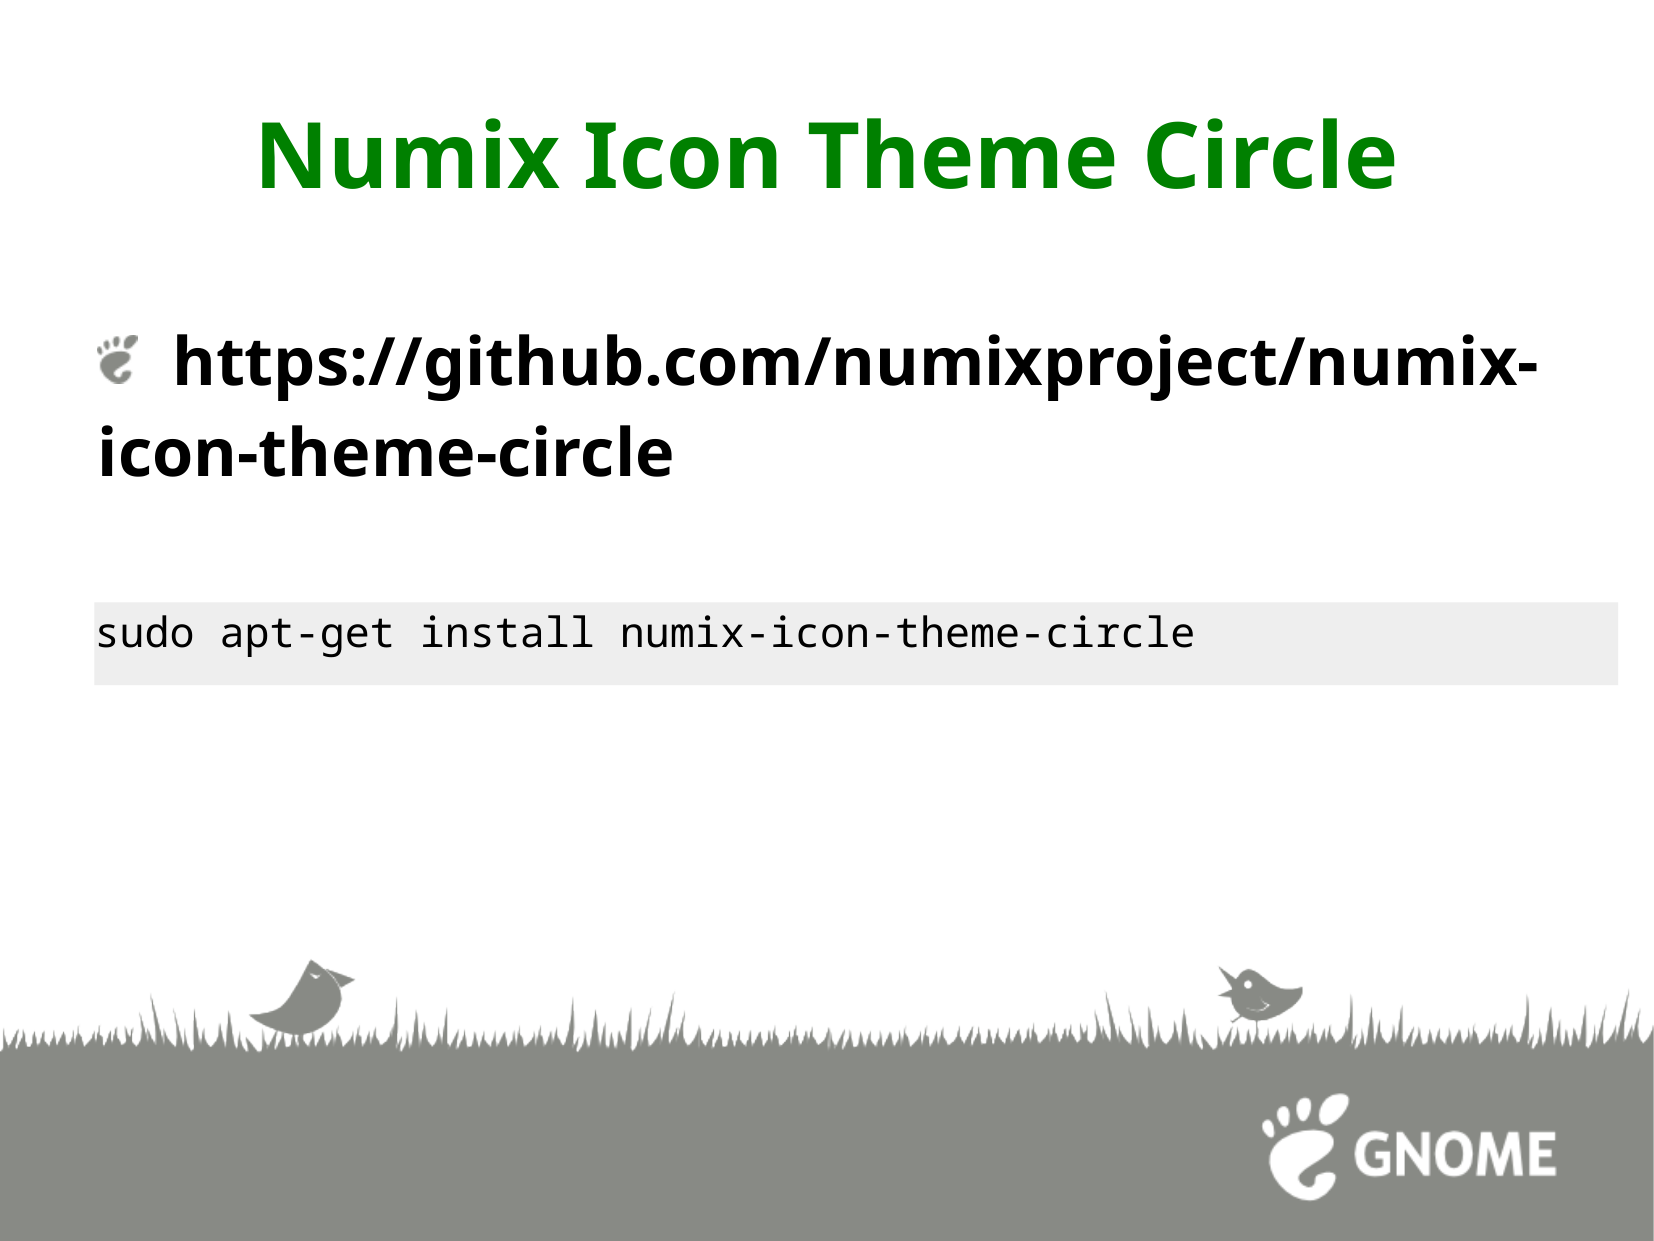

# Numix Icon Theme Circle
 https://github.com/numixproject/numix-icon-theme-circle
sudo apt-get install numix-icon-theme-circle